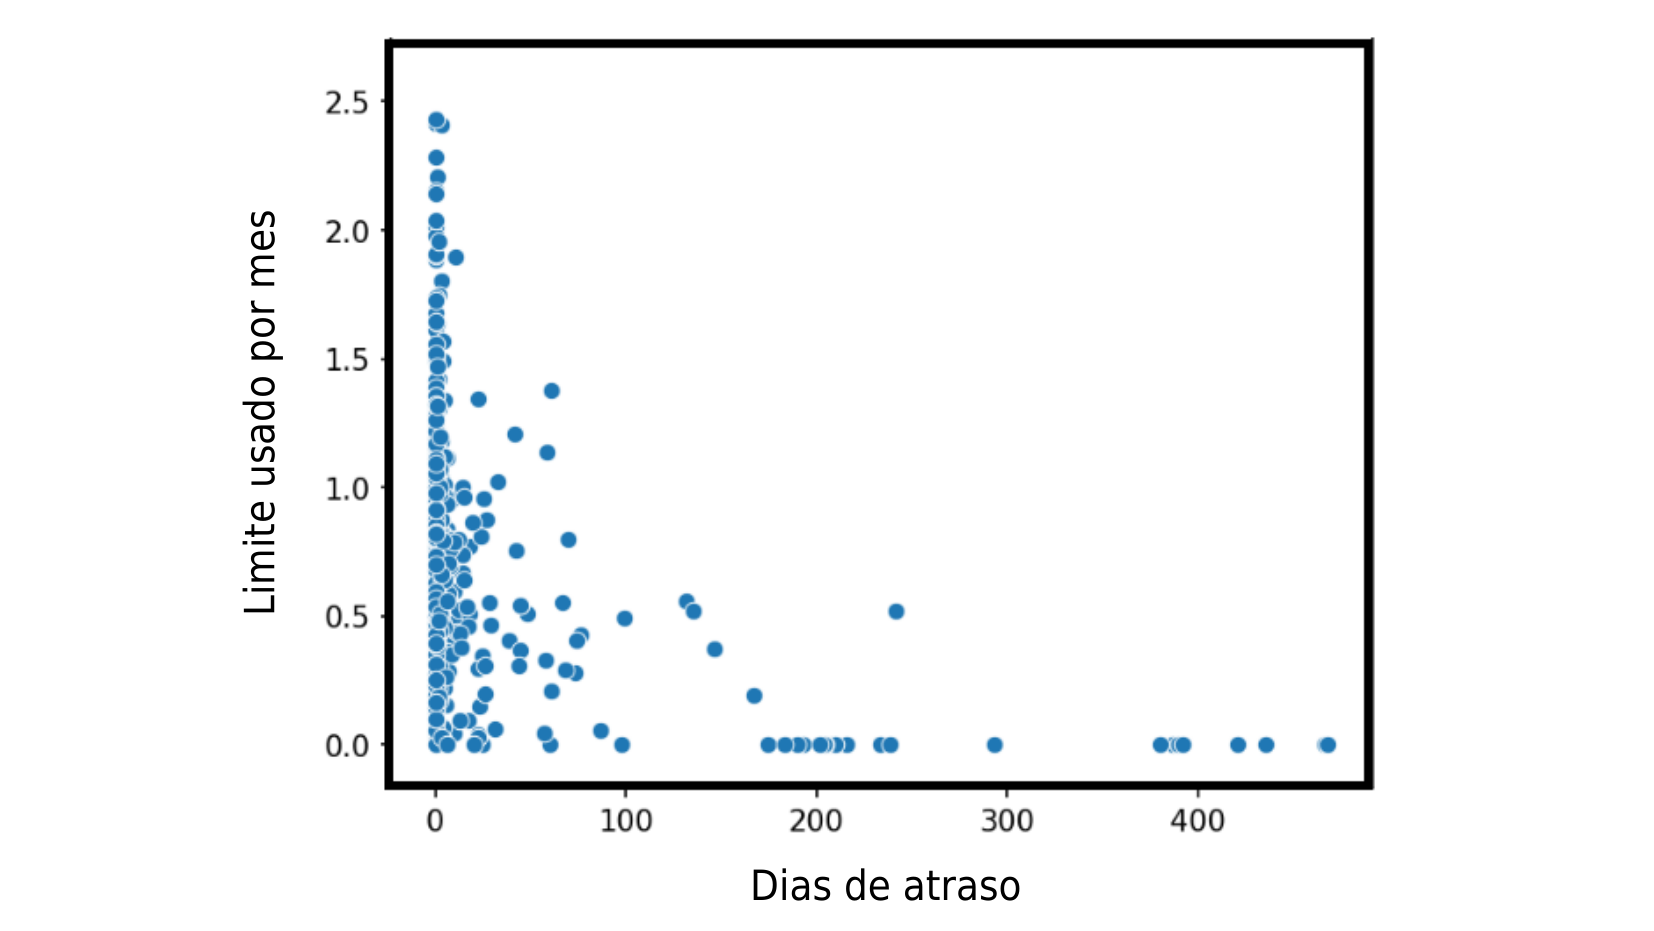

Limite usado por mes
# Dias de atraso